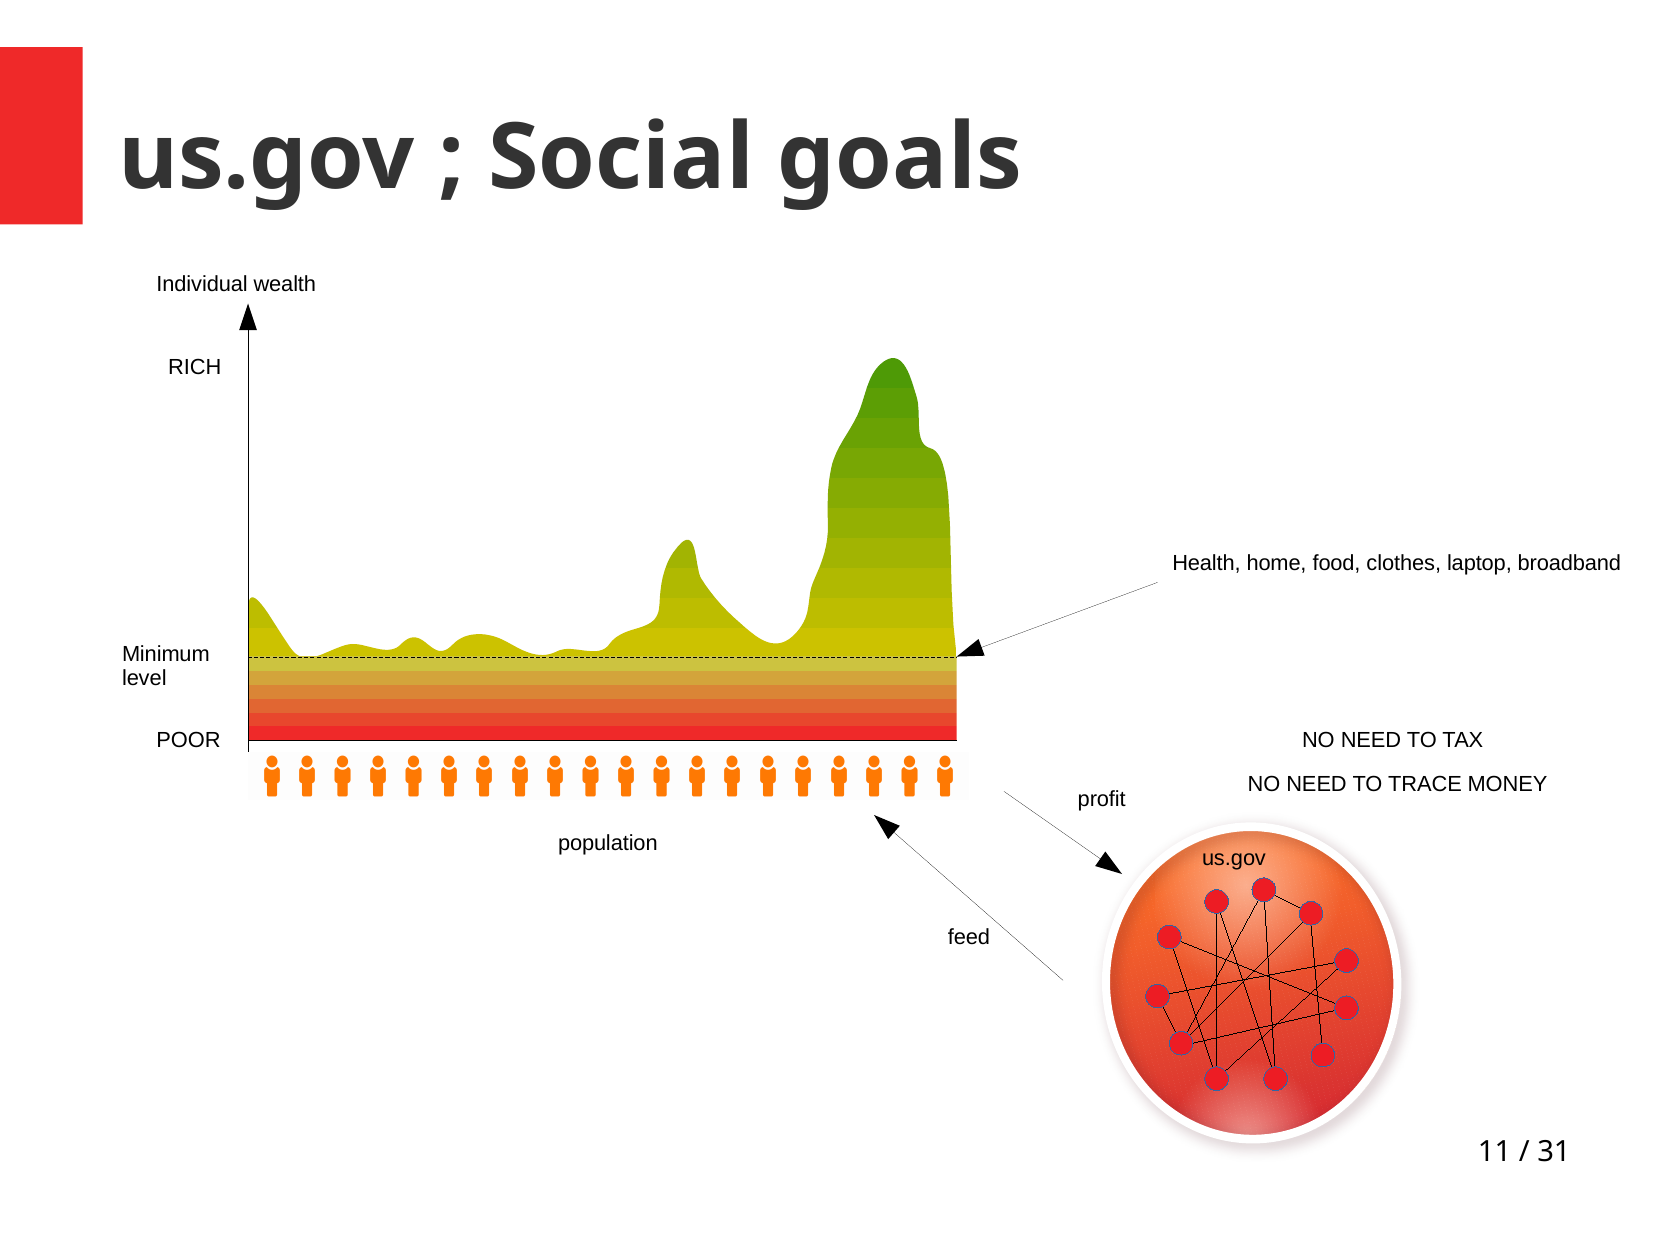

# us.gov ; Social goals
Individual wealth
RICH
Minimum
level
POOR
population
Health, home, food, clothes, laptop, broadband
NO NEED TO TAX
NO NEED TO TRACE MONEY
profit
us.gov
feed
11